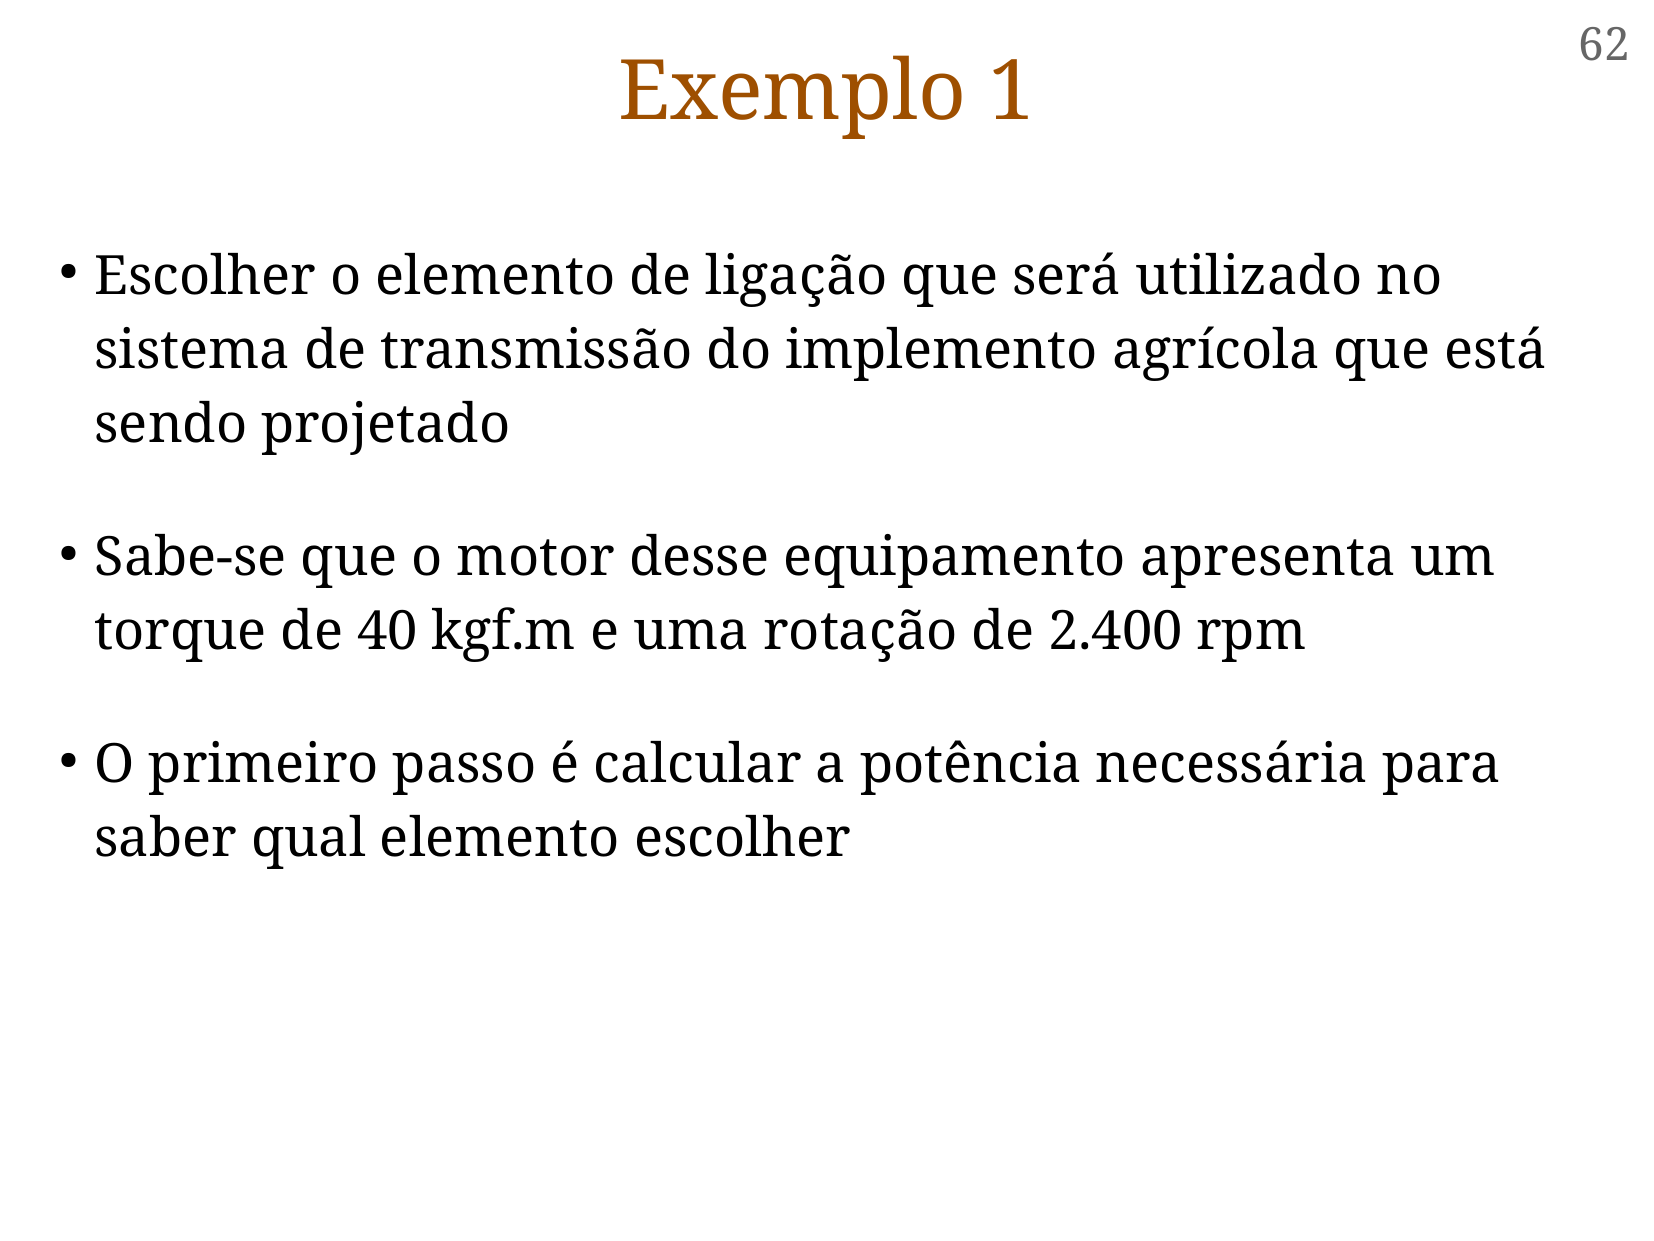

62
# Exemplo 1
Escolher o elemento de ligação que será utilizado no sistema de transmissão do implemento agrícola que está sendo projetado
Sabe-se que o motor desse equipamento apresenta um torque de 40 kgf.m e uma rotação de 2.400 rpm
O primeiro passo é calcular a potência necessária para saber qual elemento escolher